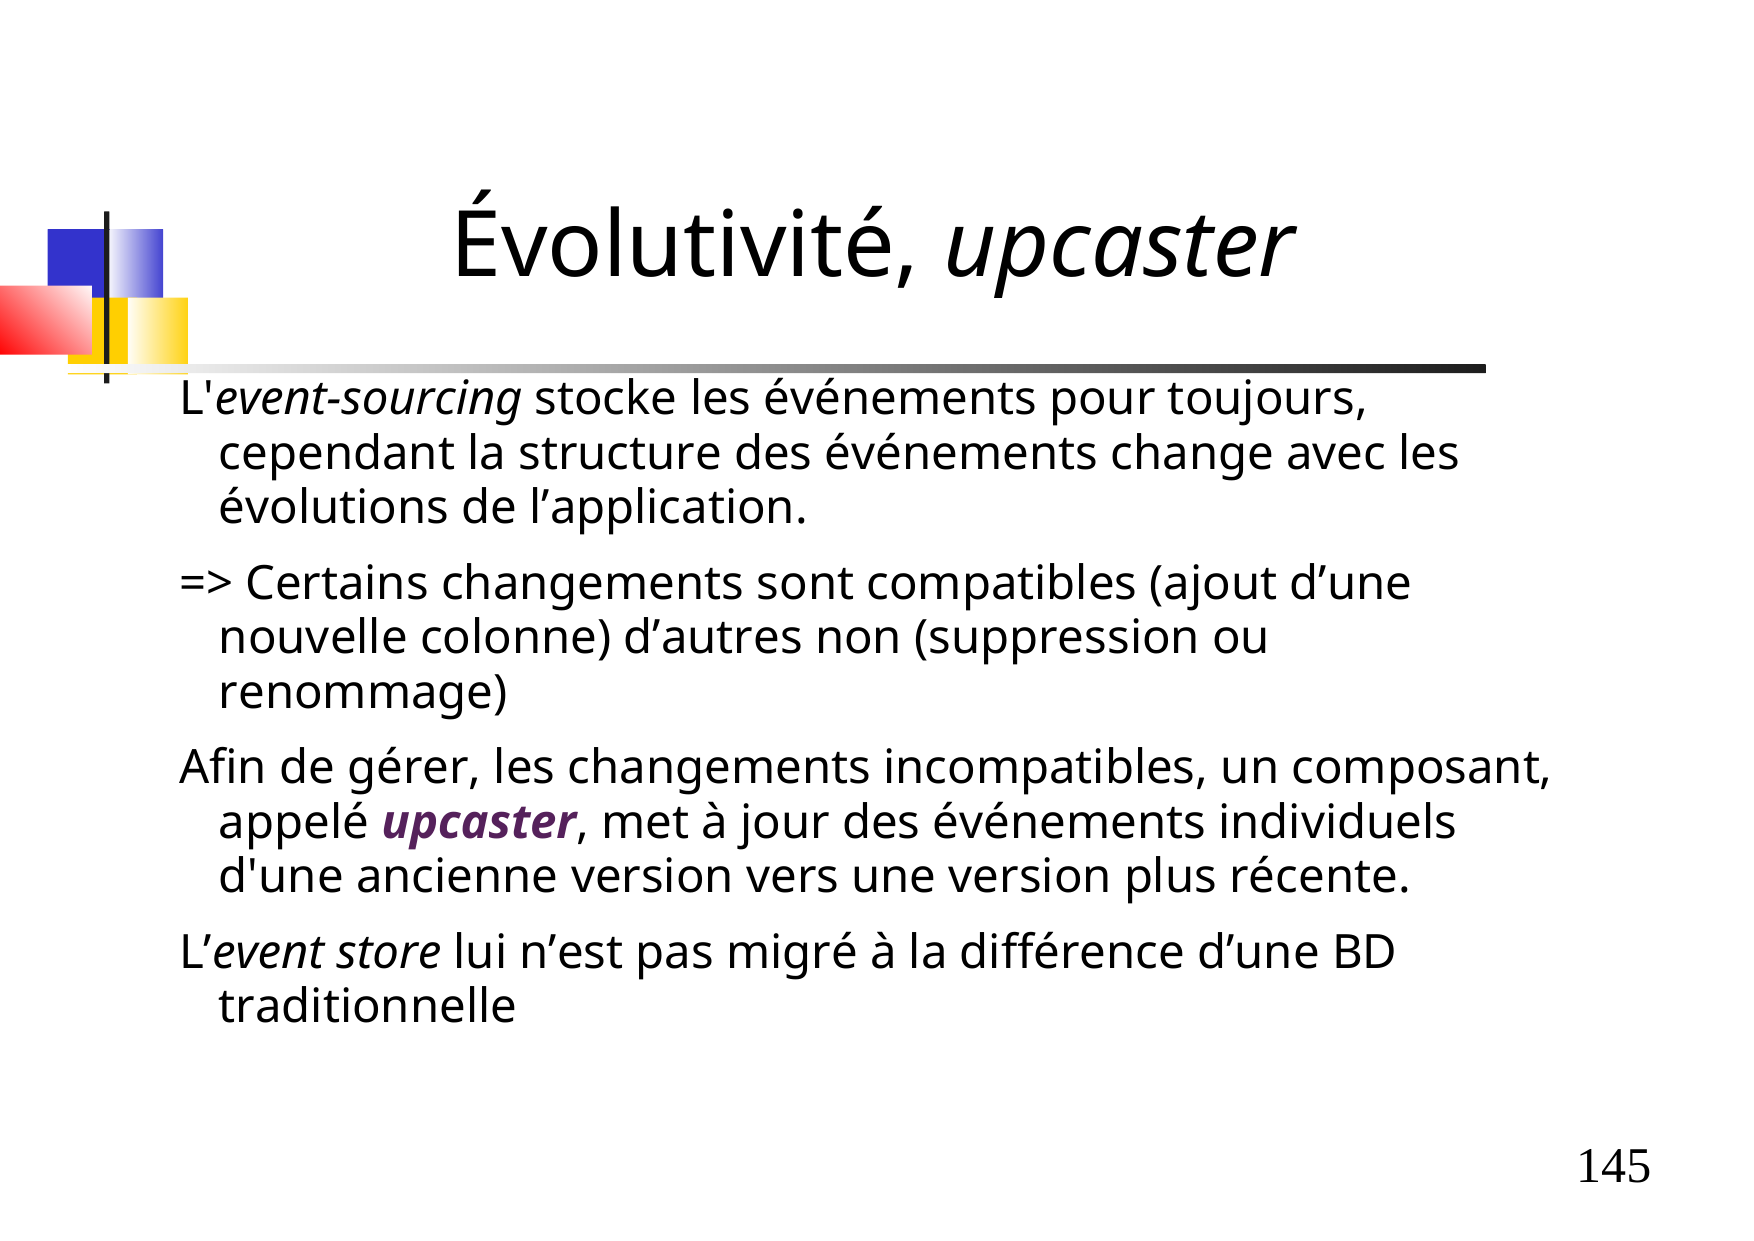

# Évolutivité, upcaster
L'event-sourcing stocke les événements pour toujours, cependant la structure des événements change avec les évolutions de l’application.
=> Certains changements sont compatibles (ajout d’une nouvelle colonne) d’autres non (suppression ou renommage)
Afin de gérer, les changements incompatibles, un composant, appelé upcaster, met à jour des événements individuels d'une ancienne version vers une version plus récente.
L’event store lui n’est pas migré à la différence d’une BD traditionnelle